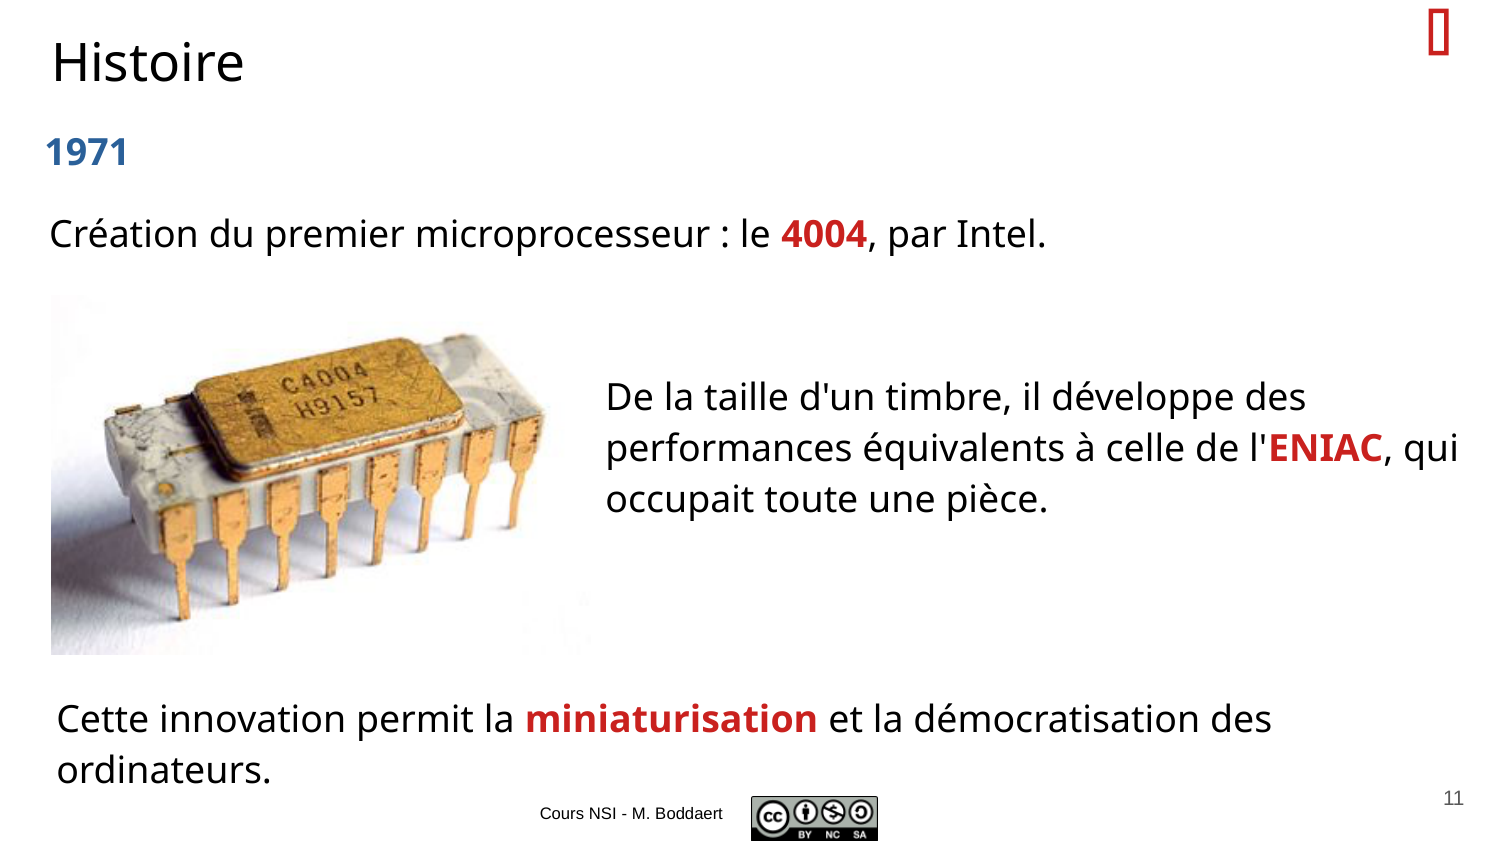


# Histoire
1971
Création du premier microprocesseur : le 4004, par Intel.
De la taille d'un timbre, il développe des performances équivalents à celle de l'ENIAC, qui occupait toute une pièce.
Cette innovation permit la miniaturisation et la démocratisation des ordinateurs.